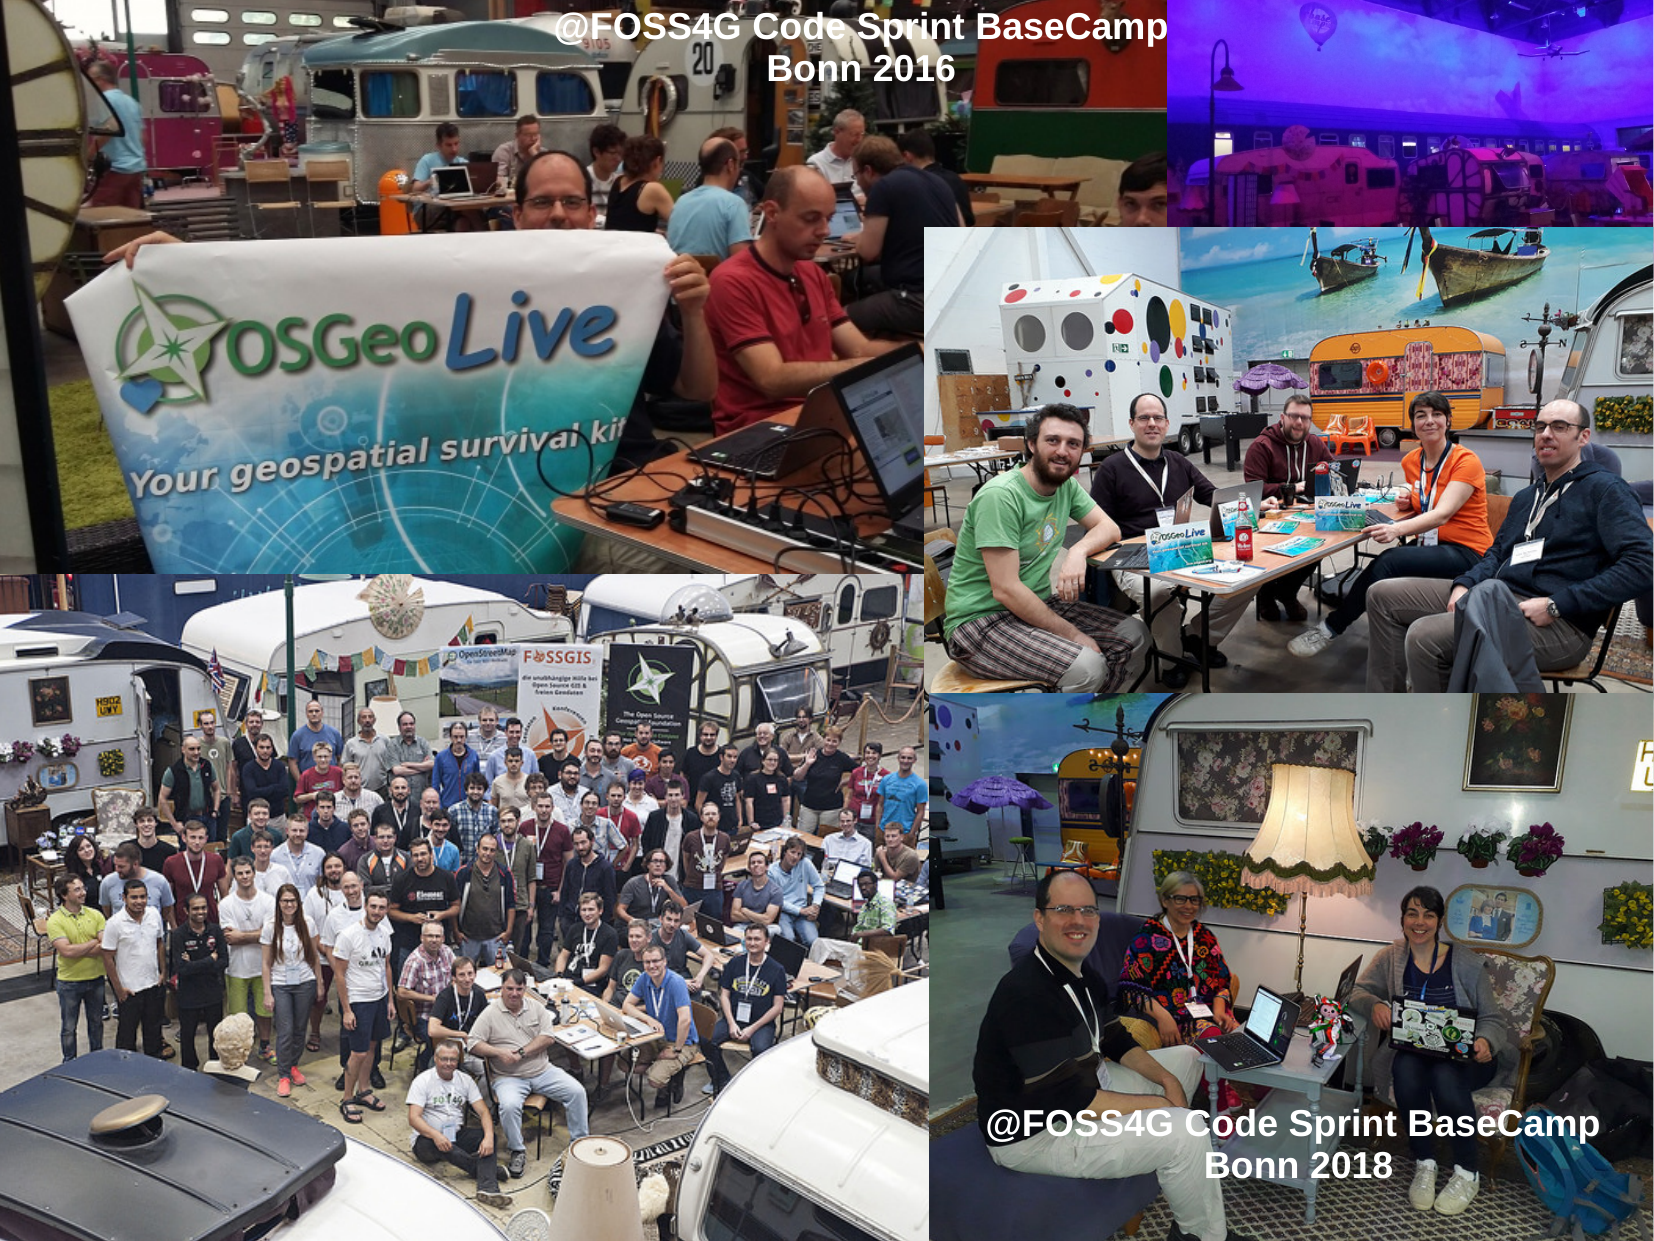

@FOSS4G Code Sprint BaseCamp Bonn 2016
@FOSS4G Code Sprint BaseCamp
Bonn 2018